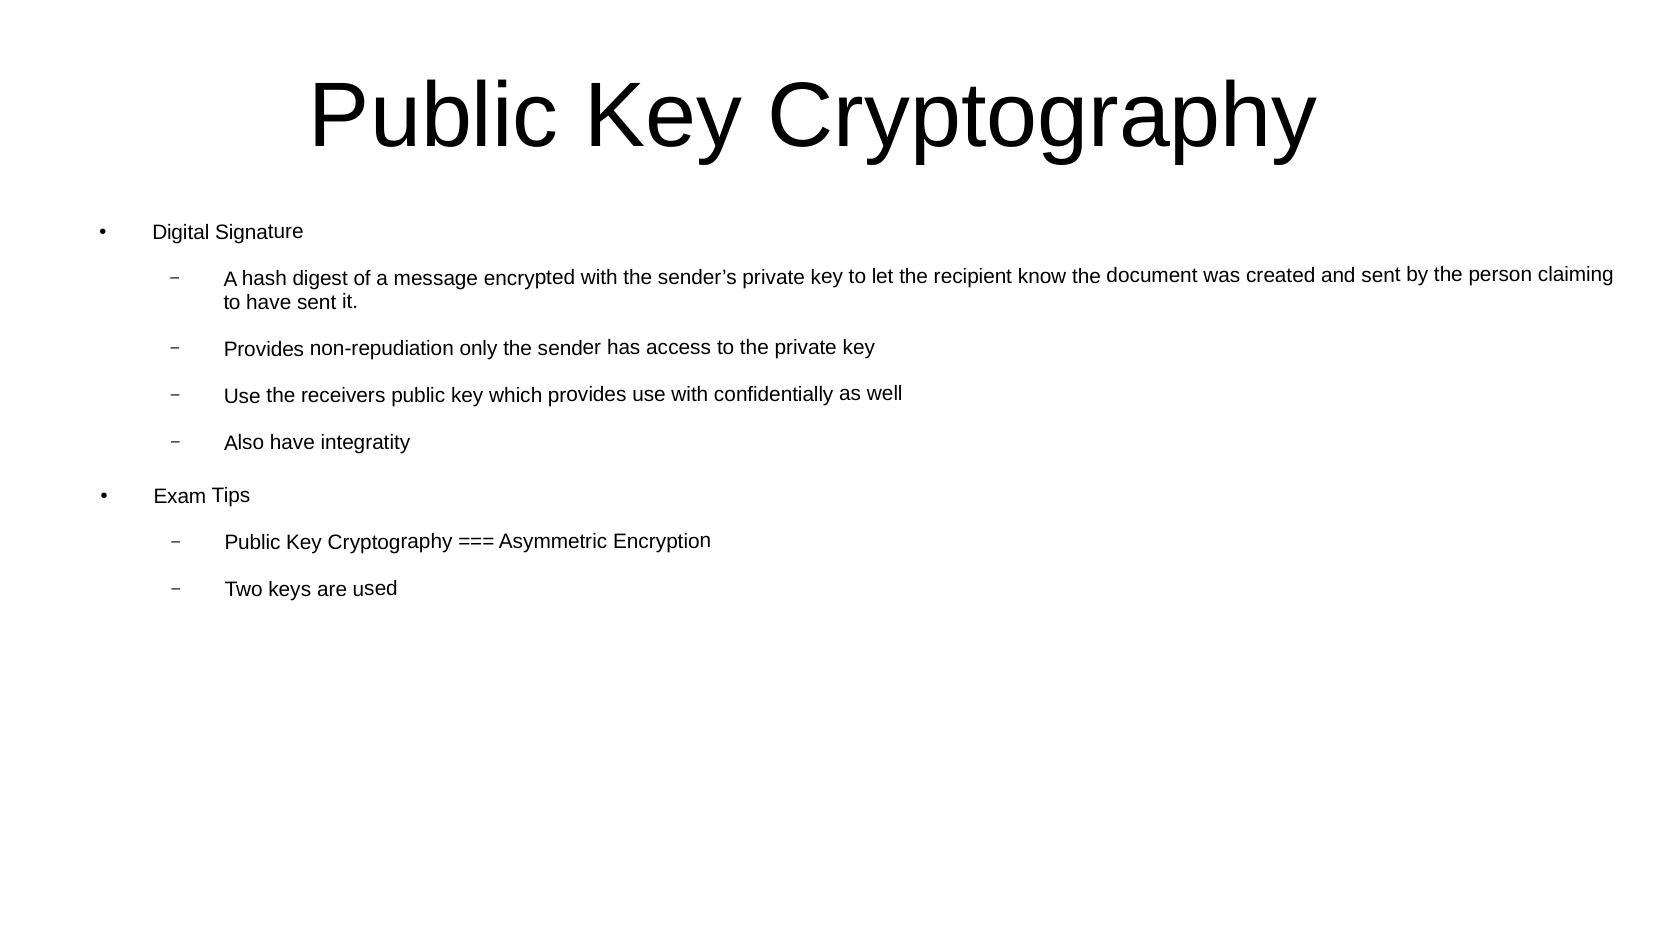

# Public Key Cryptography
Digital Signature
A hash digest of a message encrypted with the sender’s private key to let the recipient know the document was created and sent by the person claiming to have sent it.
Provides non-repudiation only the sender has access to the private key
Use the receivers public key which provides use with confidentially as well
Also have integratity
Exam Tips
Public Key Cryptography === Asymmetric Encryption
Two keys are used